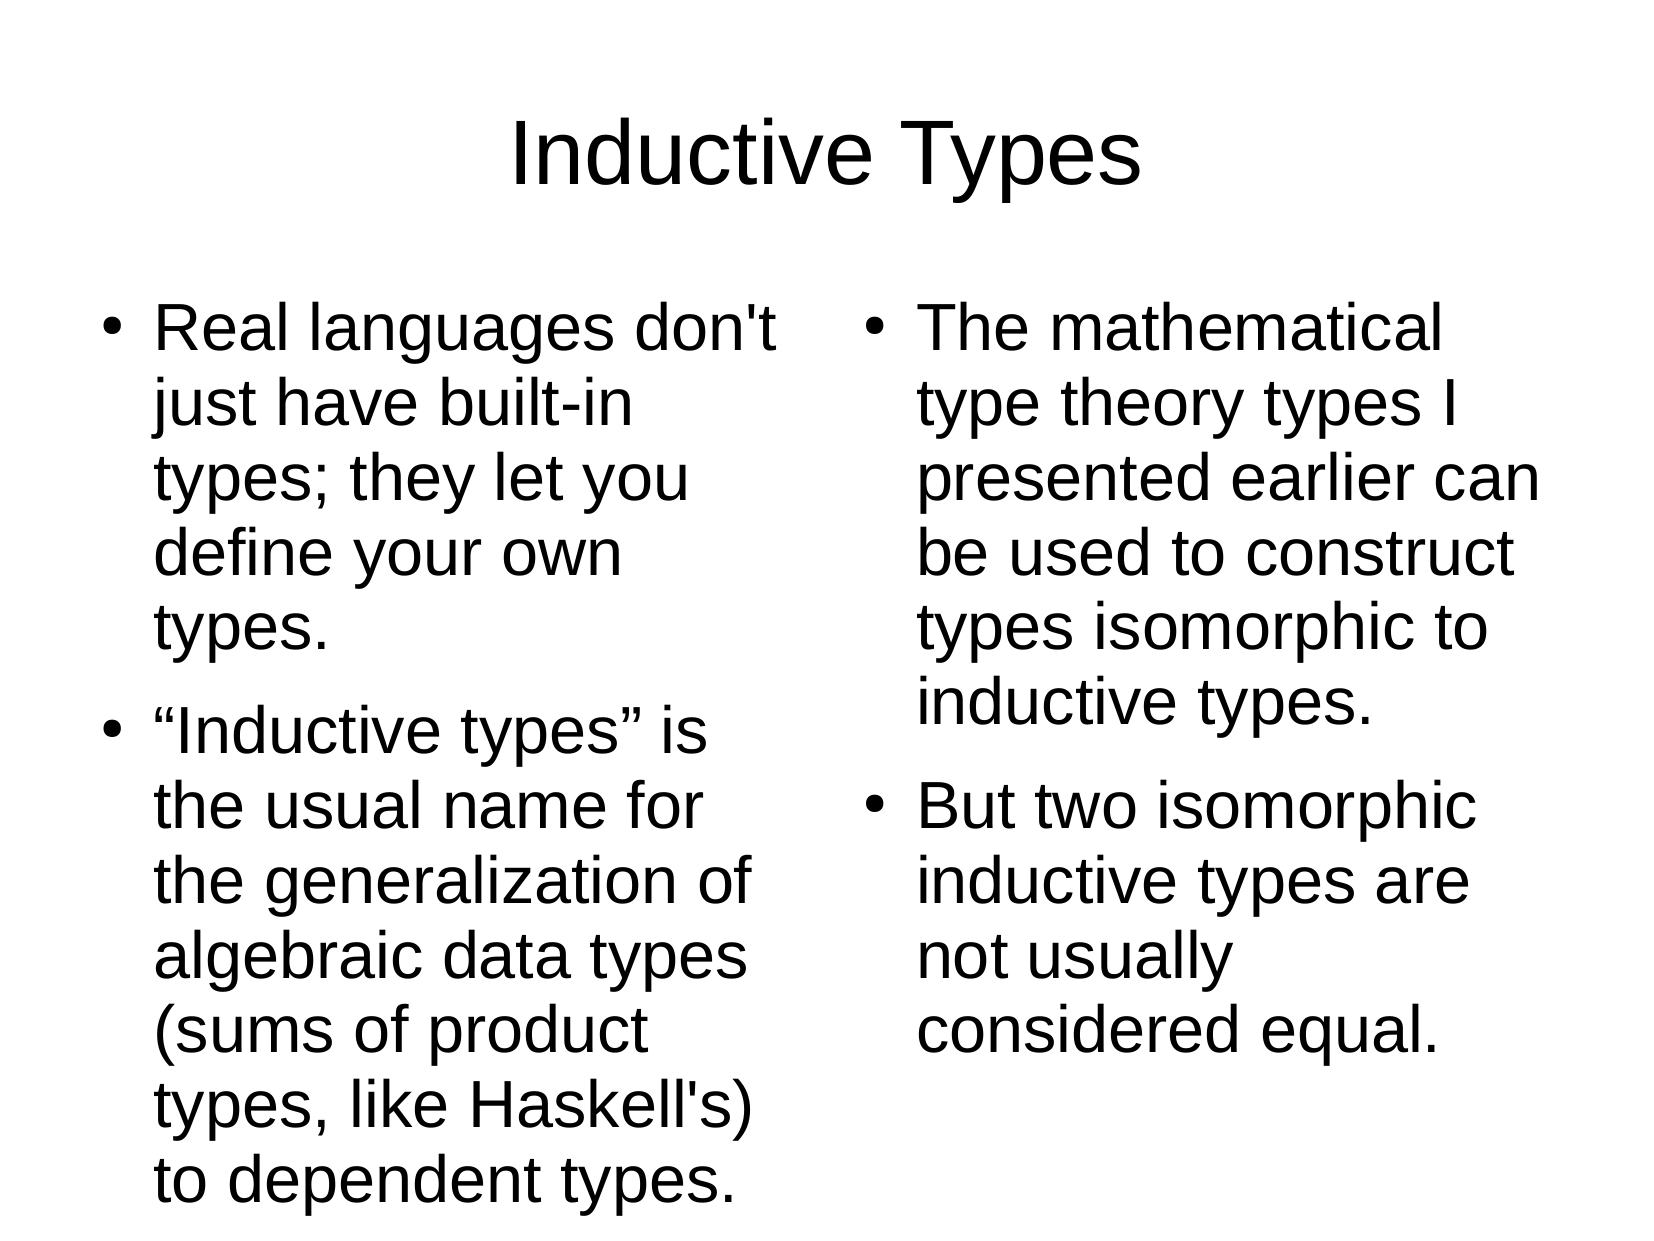

# Inductive Types
Real languages don't just have built-in types; they let you define your own types.
“Inductive types” is the usual name for the generalization of algebraic data types (sums of product types, like Haskell's) to dependent types.
The mathematical type theory types I presented earlier can be used to construct types isomorphic to inductive types.
But two isomorphic inductive types are not usually considered equal.